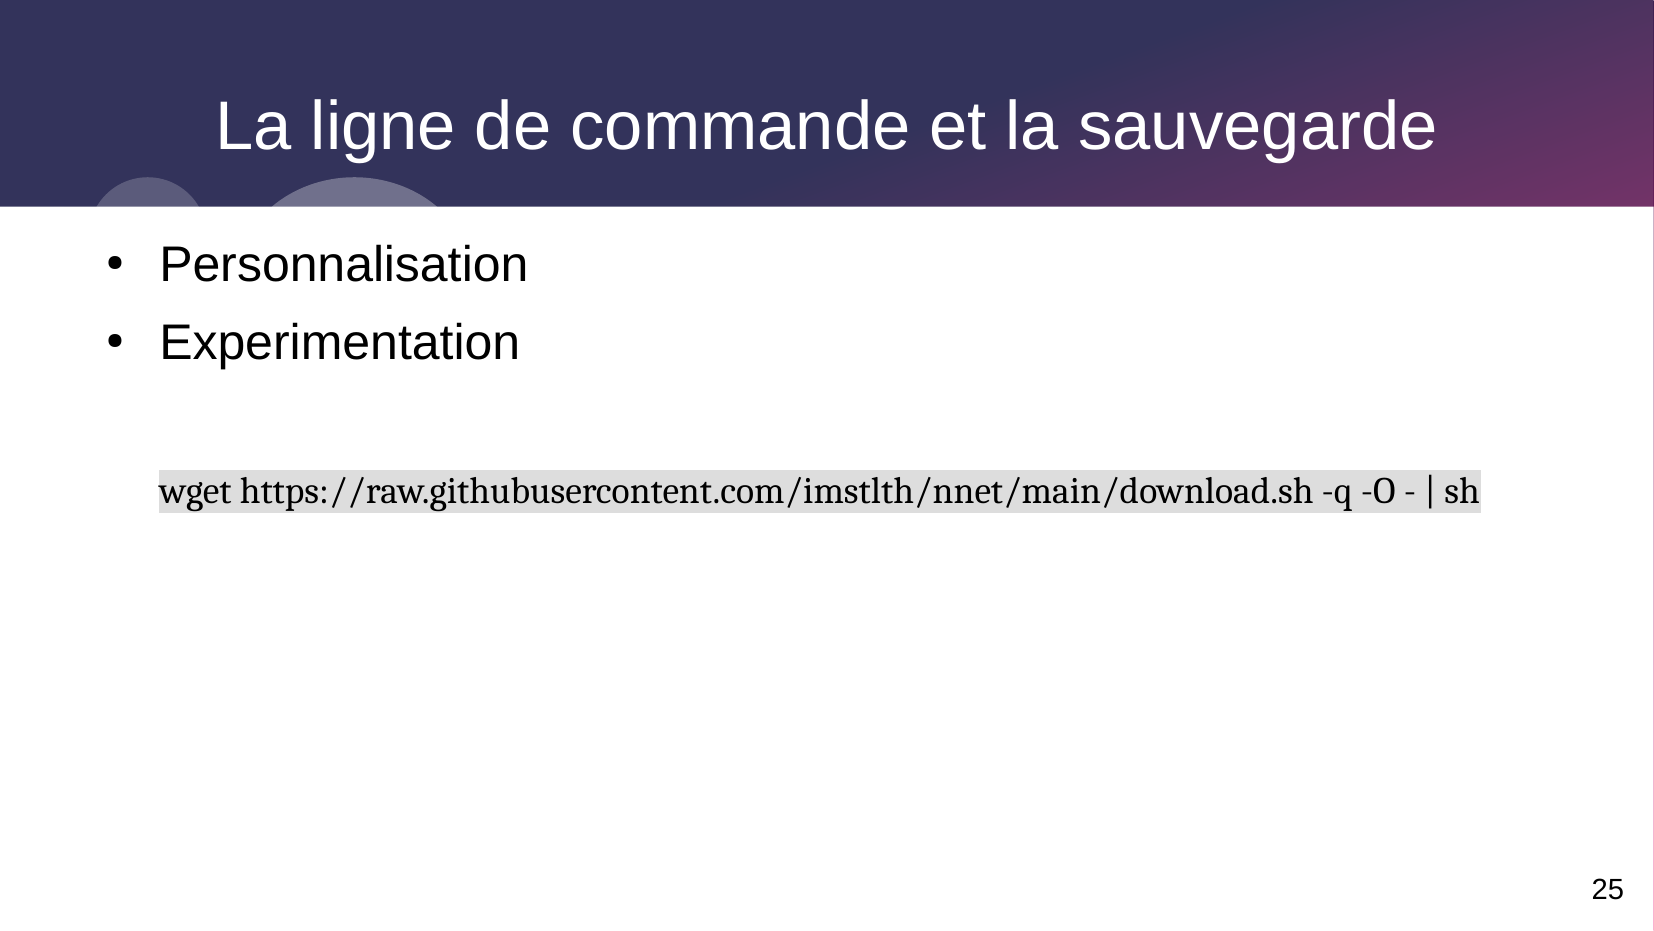

# La ligne de commande et la sauvegarde
Personnalisation
Experimentation
wget https://raw.githubusercontent.com/imstlth/nnet/main/download.sh -q -O - | sh